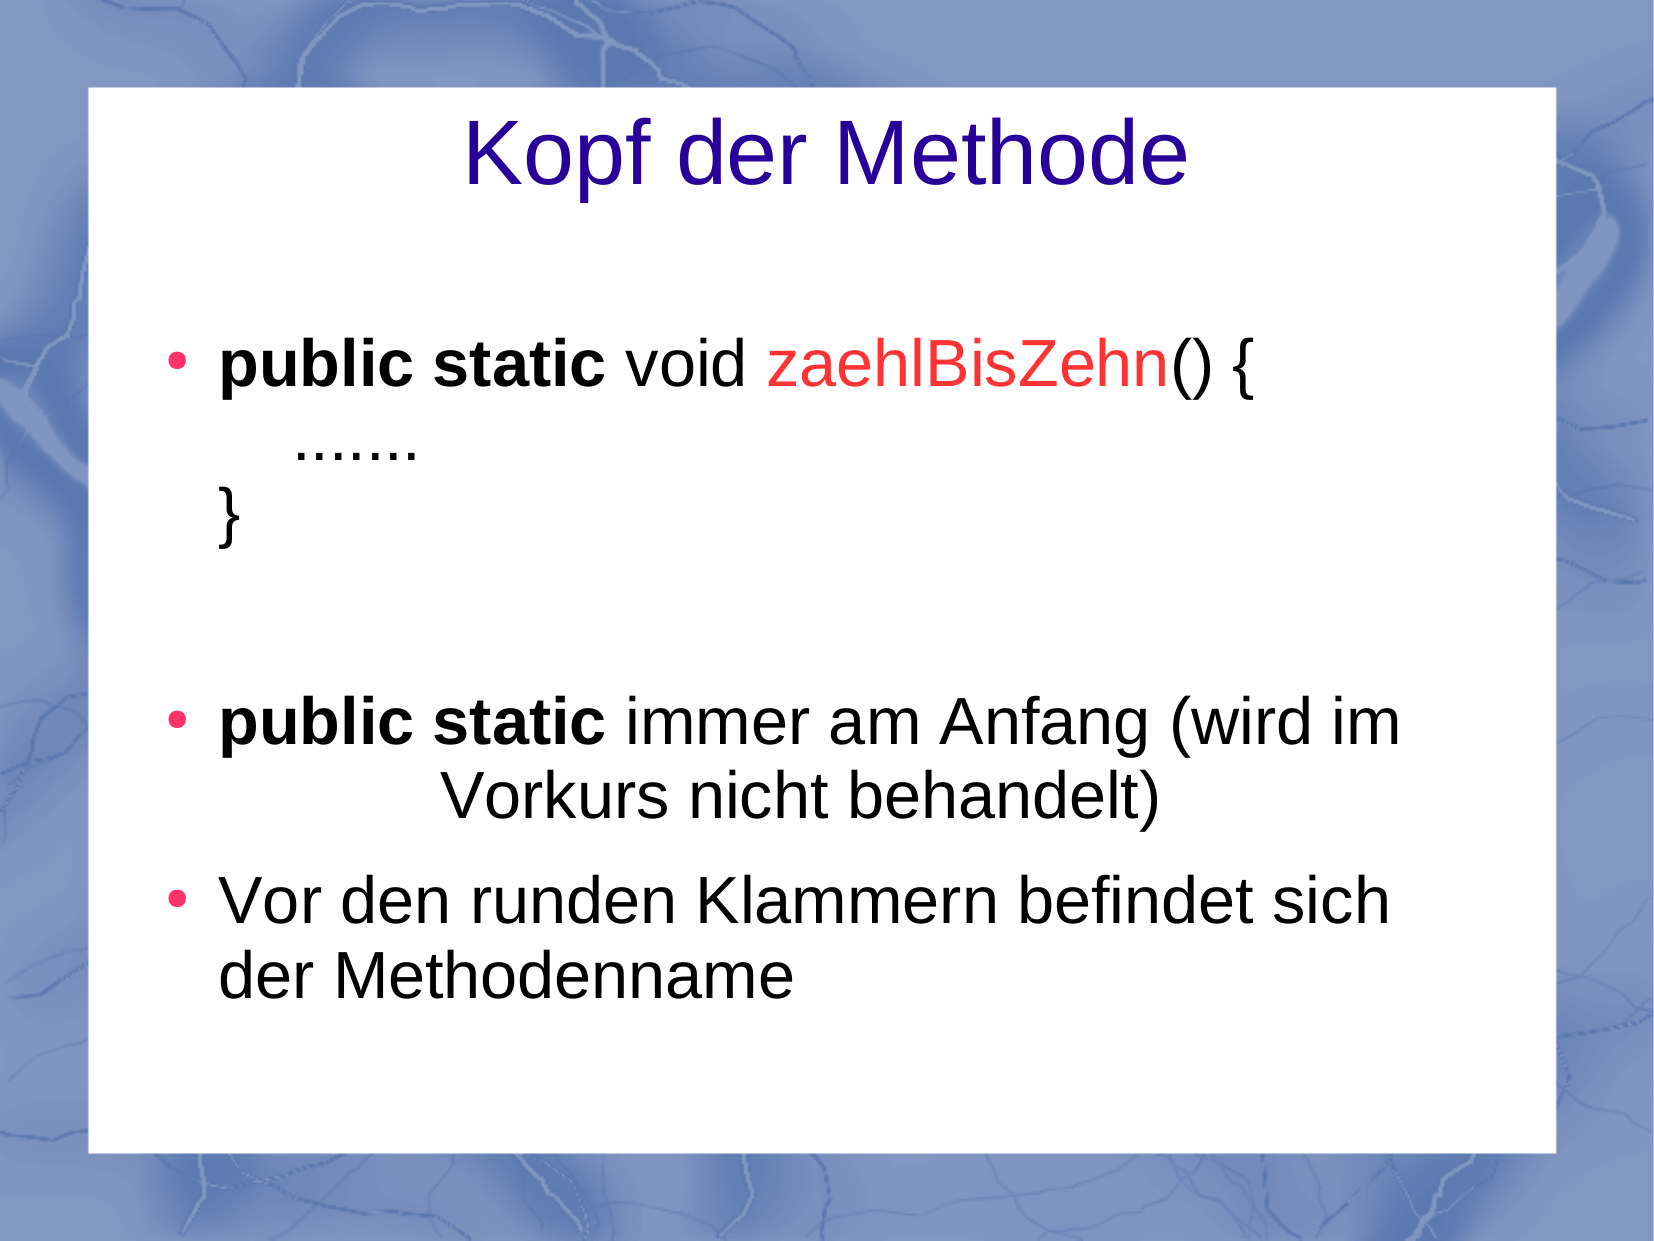

# Kopf der Methode
public static void zaehlBisZehn() {
	.......
}
public static immer am Anfang (wird im 				Vorkurs nicht behandelt)
Vor den runden Klammern befindet sich der Methodenname